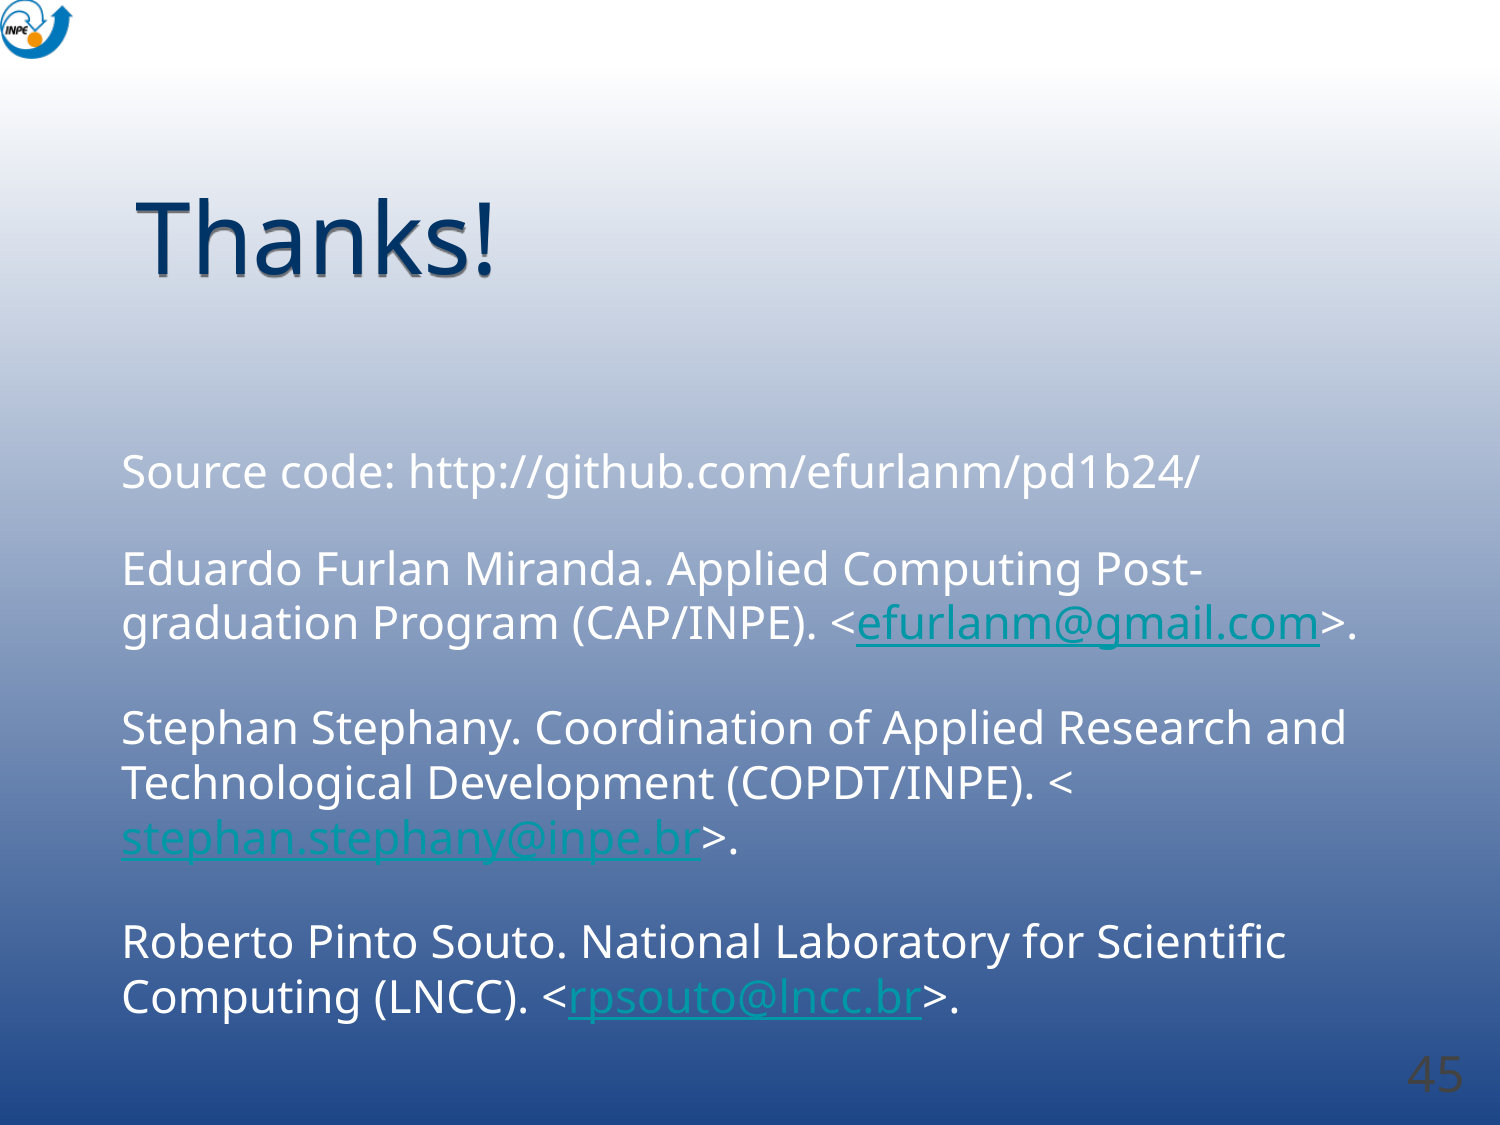

# Thanks!
Source code: http://github.com/efurlanm/pd1b24/
Eduardo Furlan Miranda. Applied Computing Post-graduation Program (CAP/INPE). <efurlanm@gmail.com>.
Stephan Stephany. Coordination of Applied Research and Technological Development (COPDT/INPE). <stephan.stephany@inpe.br>.
Roberto Pinto Souto. National Laboratory for Scientific Computing (LNCC). <rpsouto@lncc.br>.